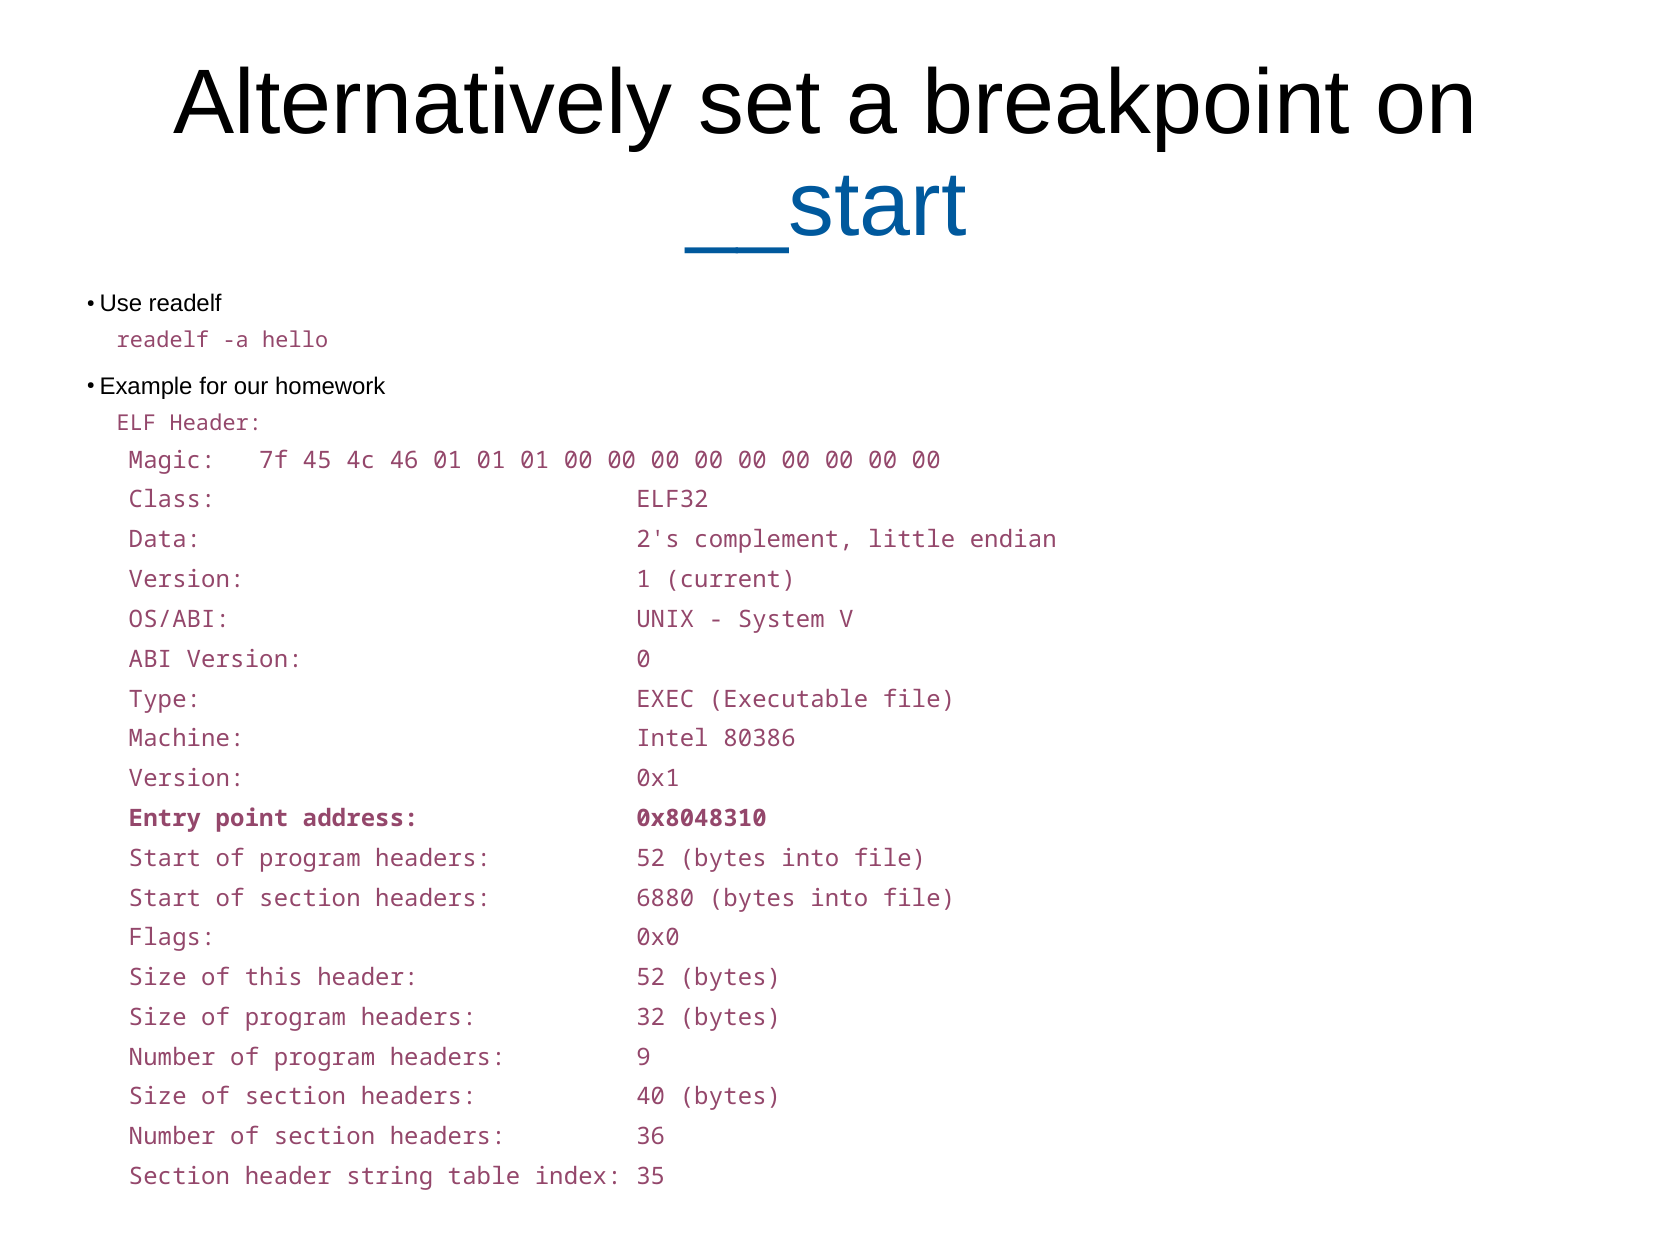

# Alternatively set a breakpoint on __start
Use readelf
readelf -a hello
Example for our homework
ELF Header:
 Magic: 7f 45 4c 46 01 01 01 00 00 00 00 00 00 00 00 00
 Class: ELF32
 Data: 2's complement, little endian
 Version: 1 (current)
 OS/ABI: UNIX - System V
 ABI Version: 0
 Type: EXEC (Executable file)
 Machine: Intel 80386
 Version: 0x1
 Entry point address: 0x8048310
 Start of program headers: 52 (bytes into file)
 Start of section headers: 6880 (bytes into file)
 Flags: 0x0
 Size of this header: 52 (bytes)
 Size of program headers: 32 (bytes)
 Number of program headers: 9
 Size of section headers: 40 (bytes)
 Number of section headers: 36
 Section header string table index: 35